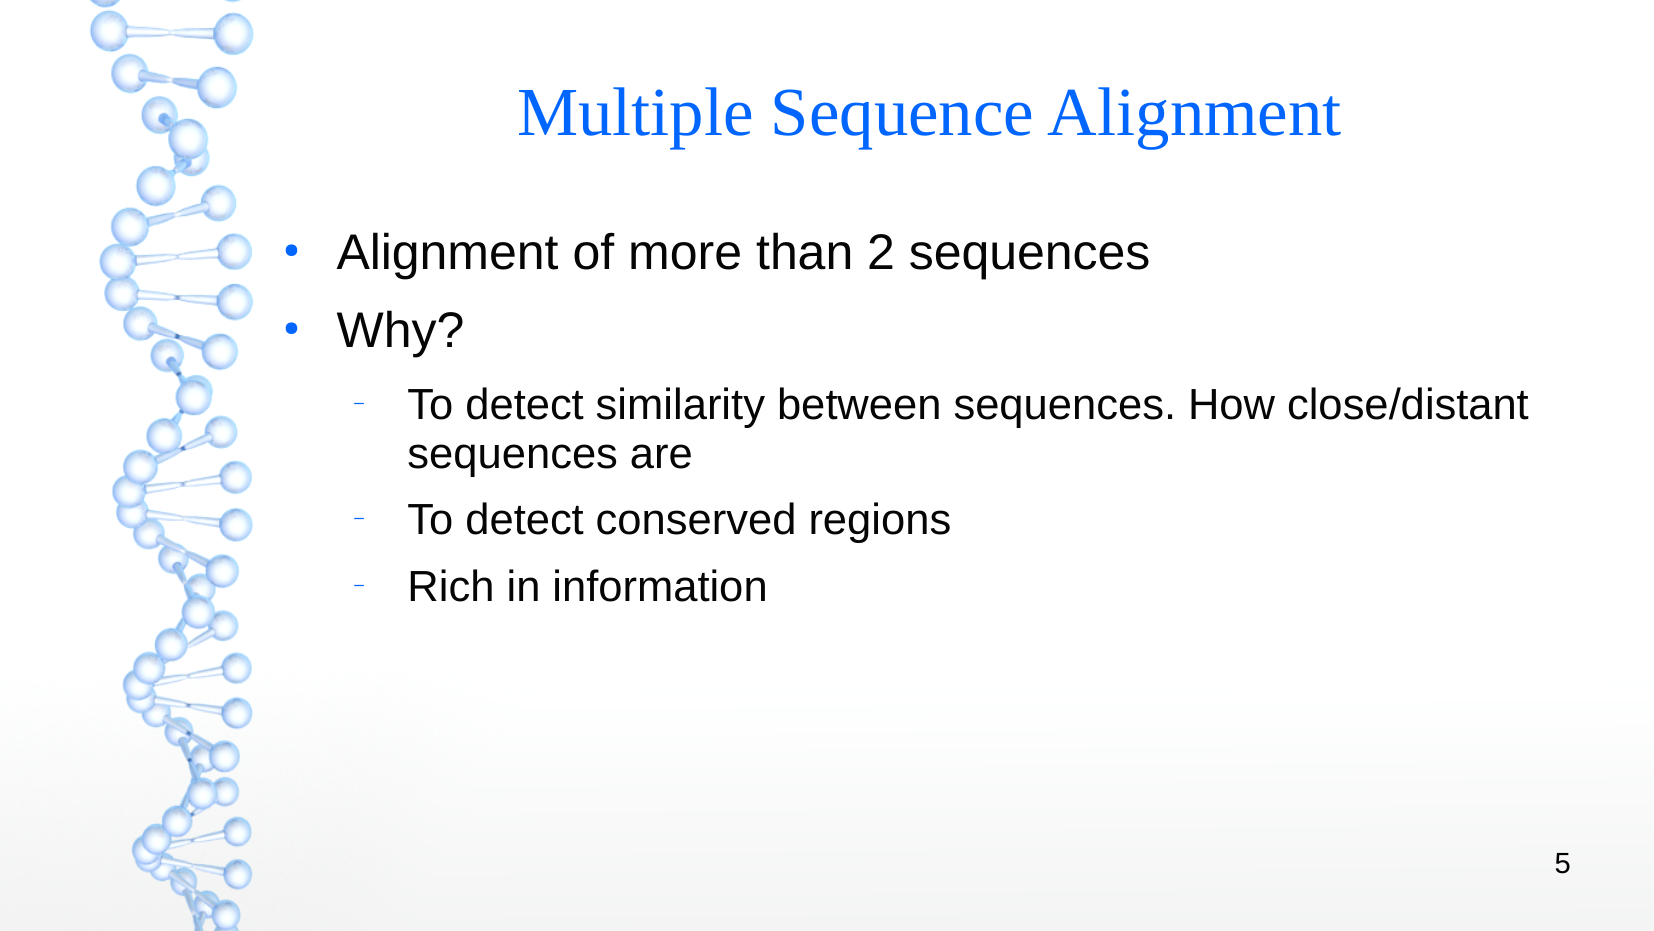

# Multiple Sequence Alignment
Alignment of more than 2 sequences
Why?
To detect similarity between sequences. How close/distant sequences are
To detect conserved regions
Rich in information
5